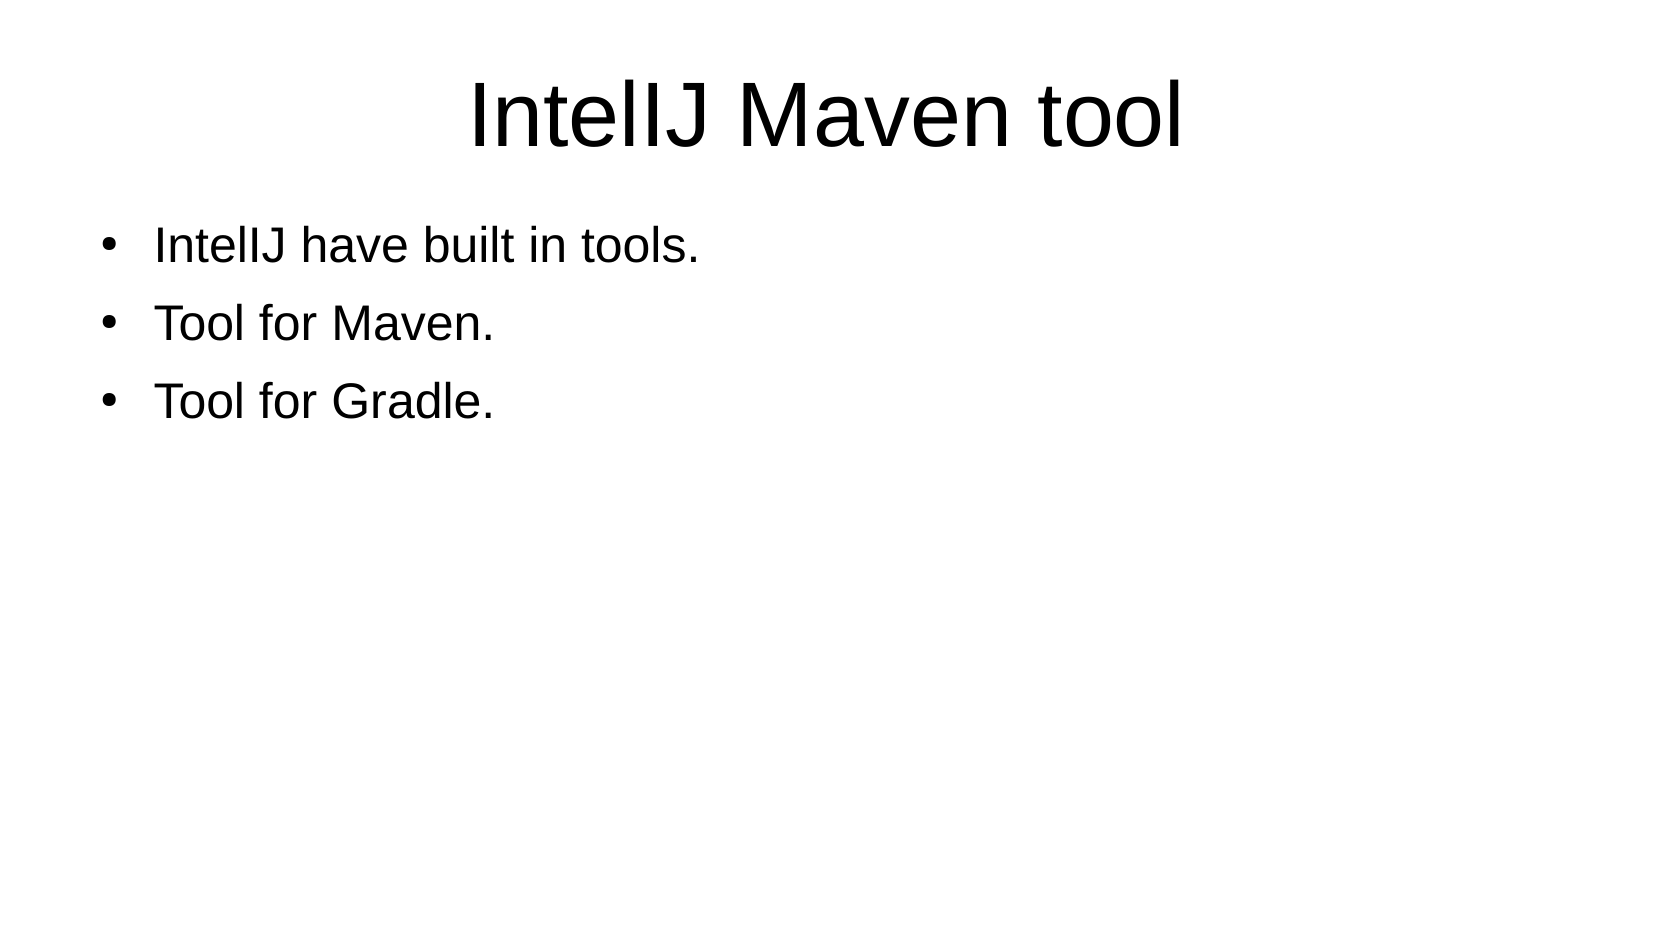

# IntelIJ Maven tool
IntelIJ have built in tools.
Tool for Maven.
Tool for Gradle.